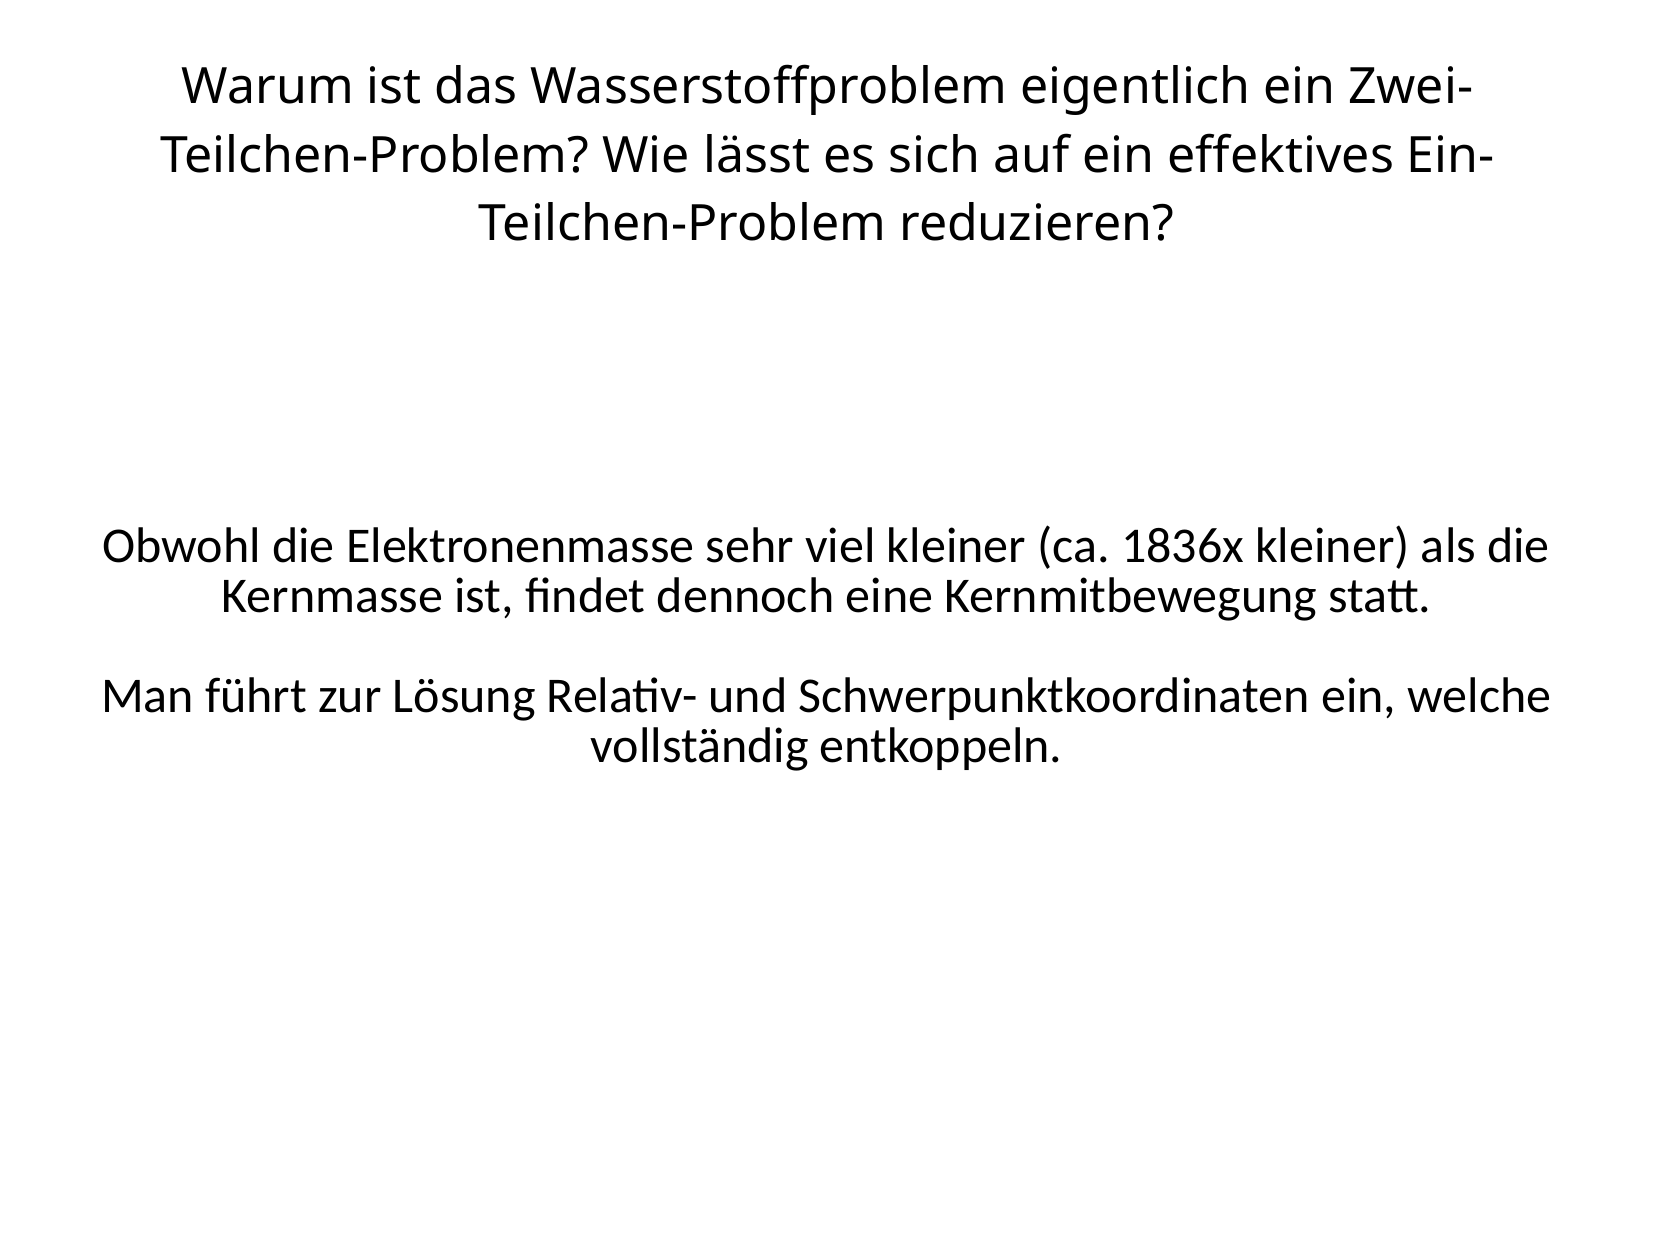

# Warum ist das Wasserstoffproblem eigentlich ein Zwei-Teilchen-Problem? Wie lässt es sich auf ein effektives Ein-Teilchen-Problem reduzieren?
Obwohl die Elektronenmasse sehr viel kleiner (ca. 1836x kleiner) als die Kernmasse ist, findet dennoch eine Kernmitbewegung statt.
Man führt zur Lösung Relativ- und Schwerpunktkoordinaten ein, welche vollständig entkoppeln.